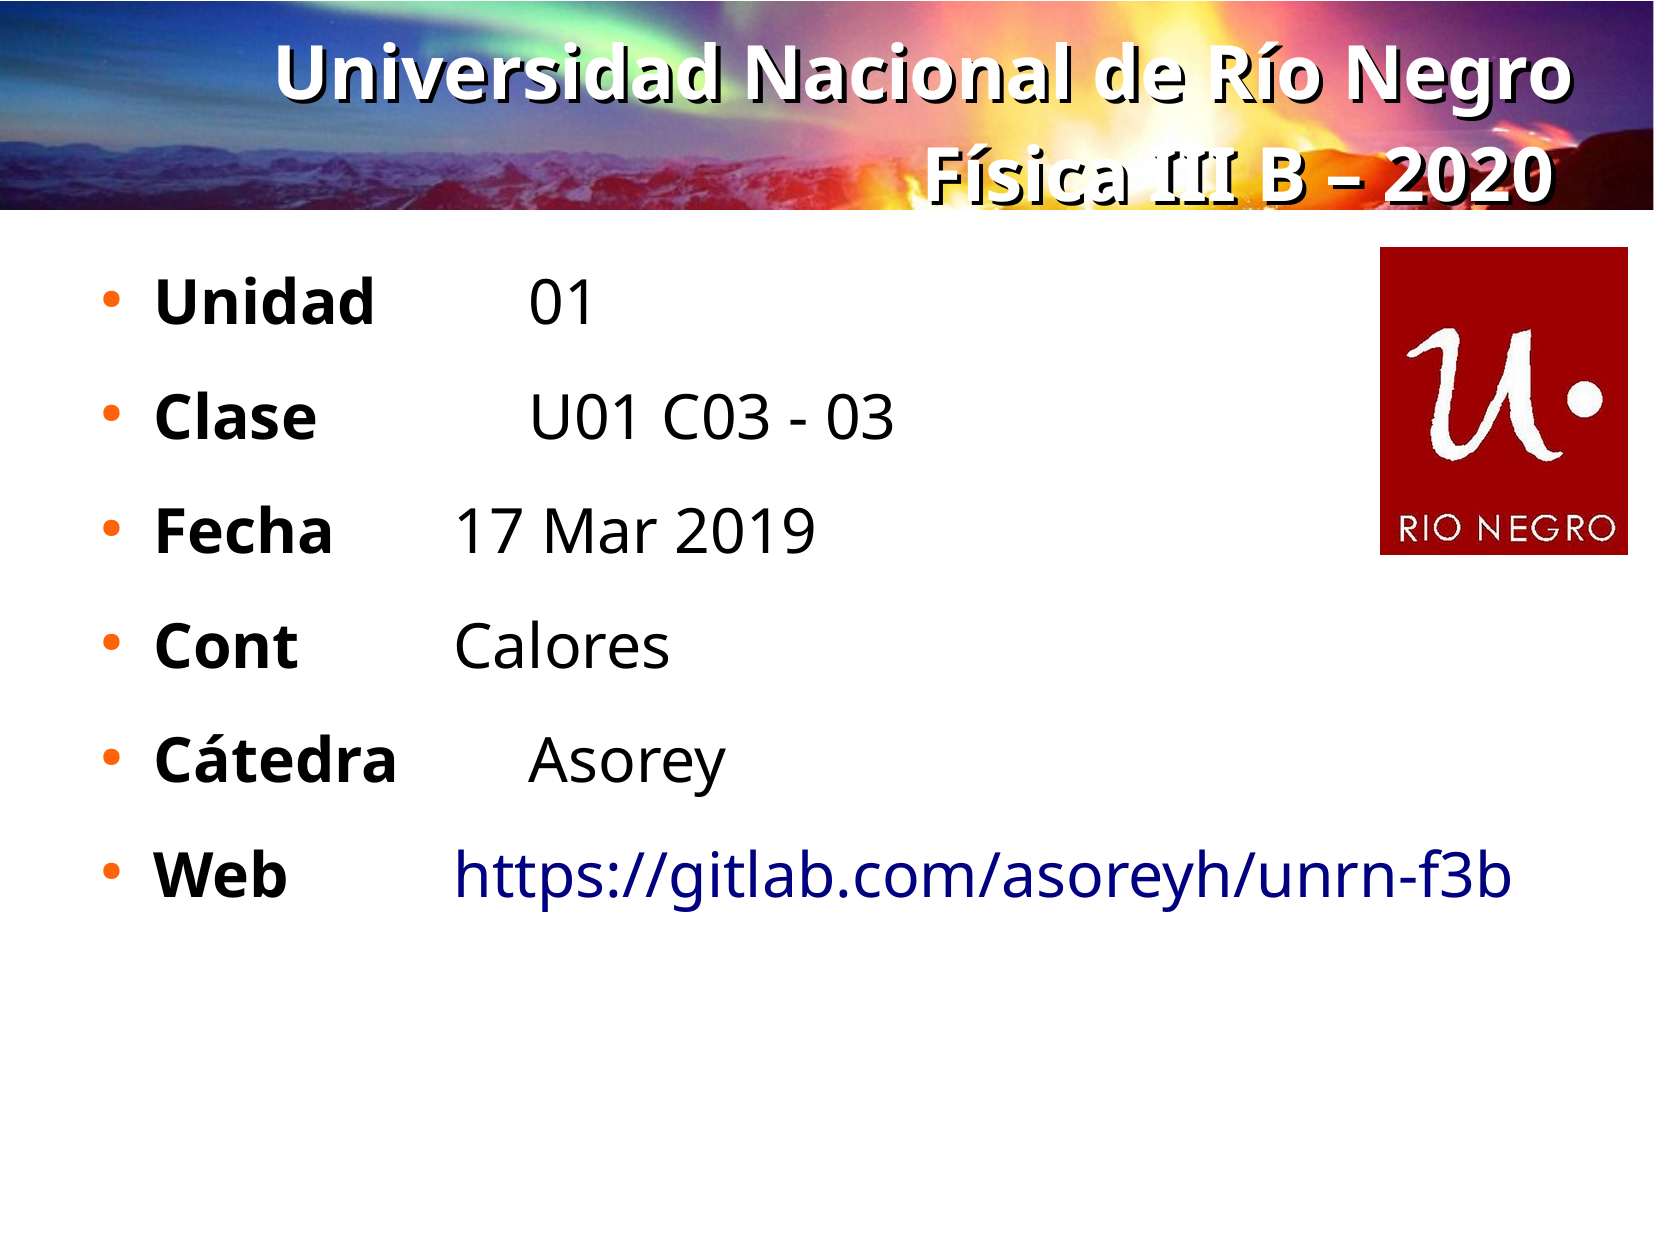

# Universidad Nacional de Río Negro Física III B – 2020
Unidad 		01
Clase			U01 C03 - 03
Fecha		17 Mar 2019
Cont			Calores
Cátedra		Asorey
Web			https://gitlab.com/asoreyh/unrn-f3b